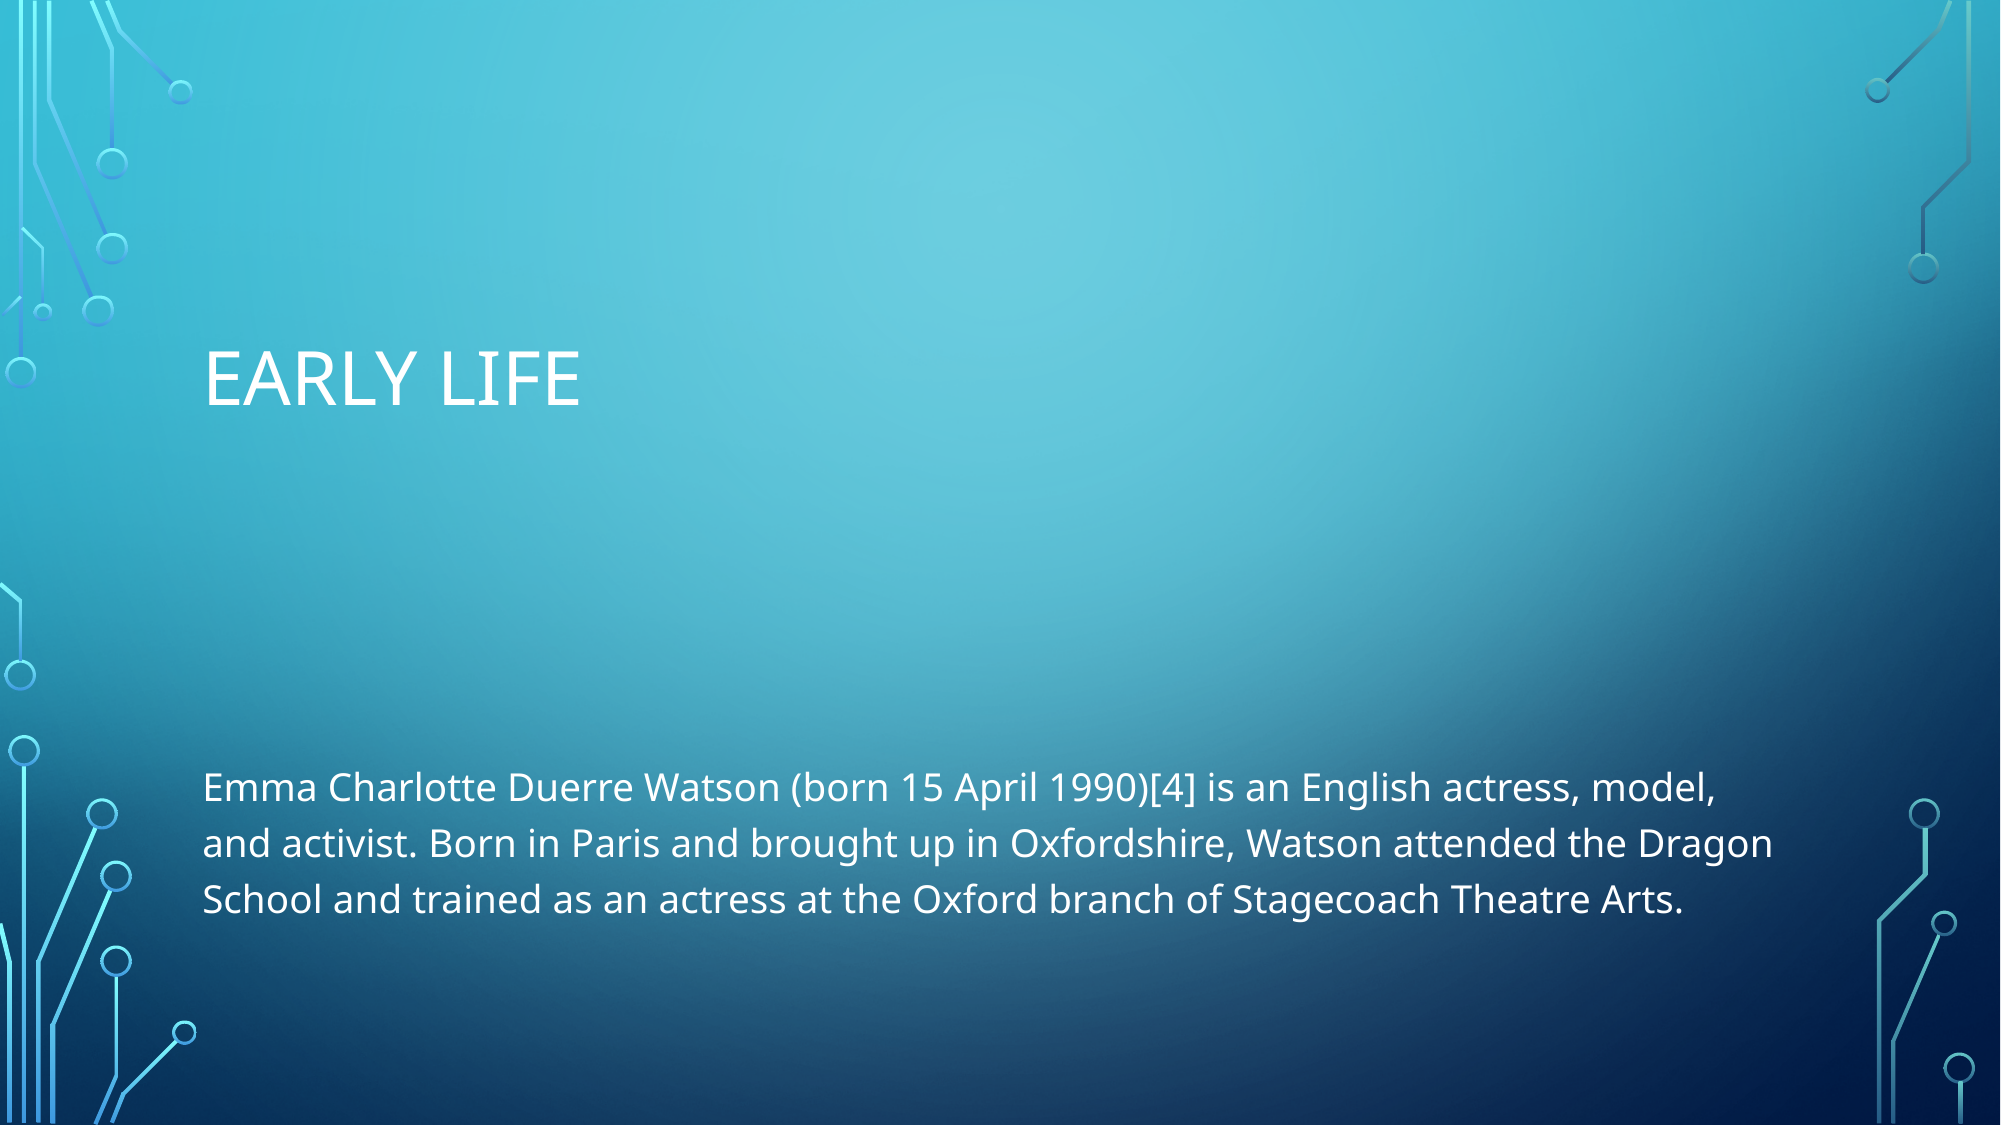

# Early life
Emma Charlotte Duerre Watson (born 15 April 1990)[4] is an English actress, model, and activist. Born in Paris and brought up in Oxfordshire, Watson attended the Dragon School and trained as an actress at the Oxford branch of Stagecoach Theatre Arts.